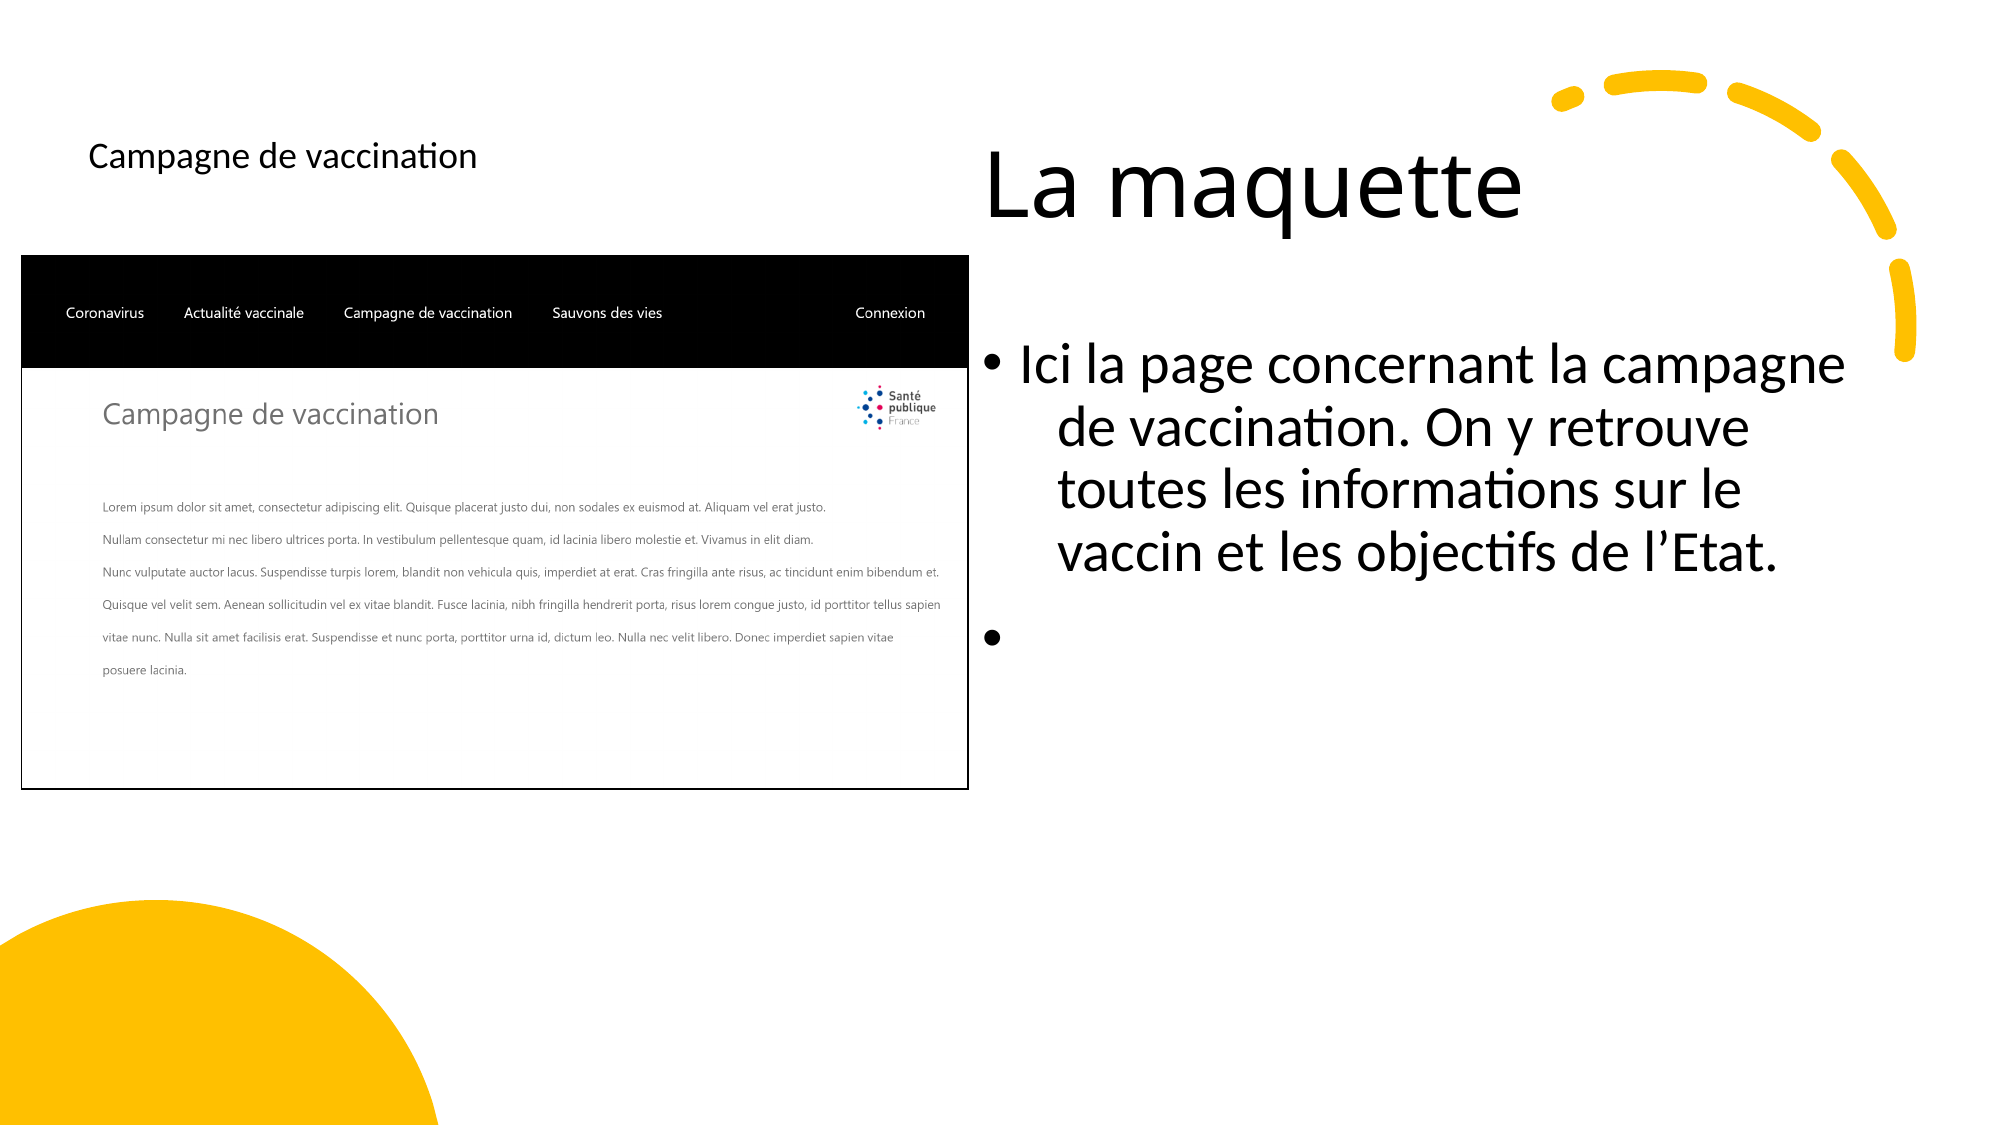

# La maquette
Campagne de vaccination
Ici la page concernant la campagne de vaccination. On y retrouve toutes les informations sur le vaccin et les objectifs de l’Etat.